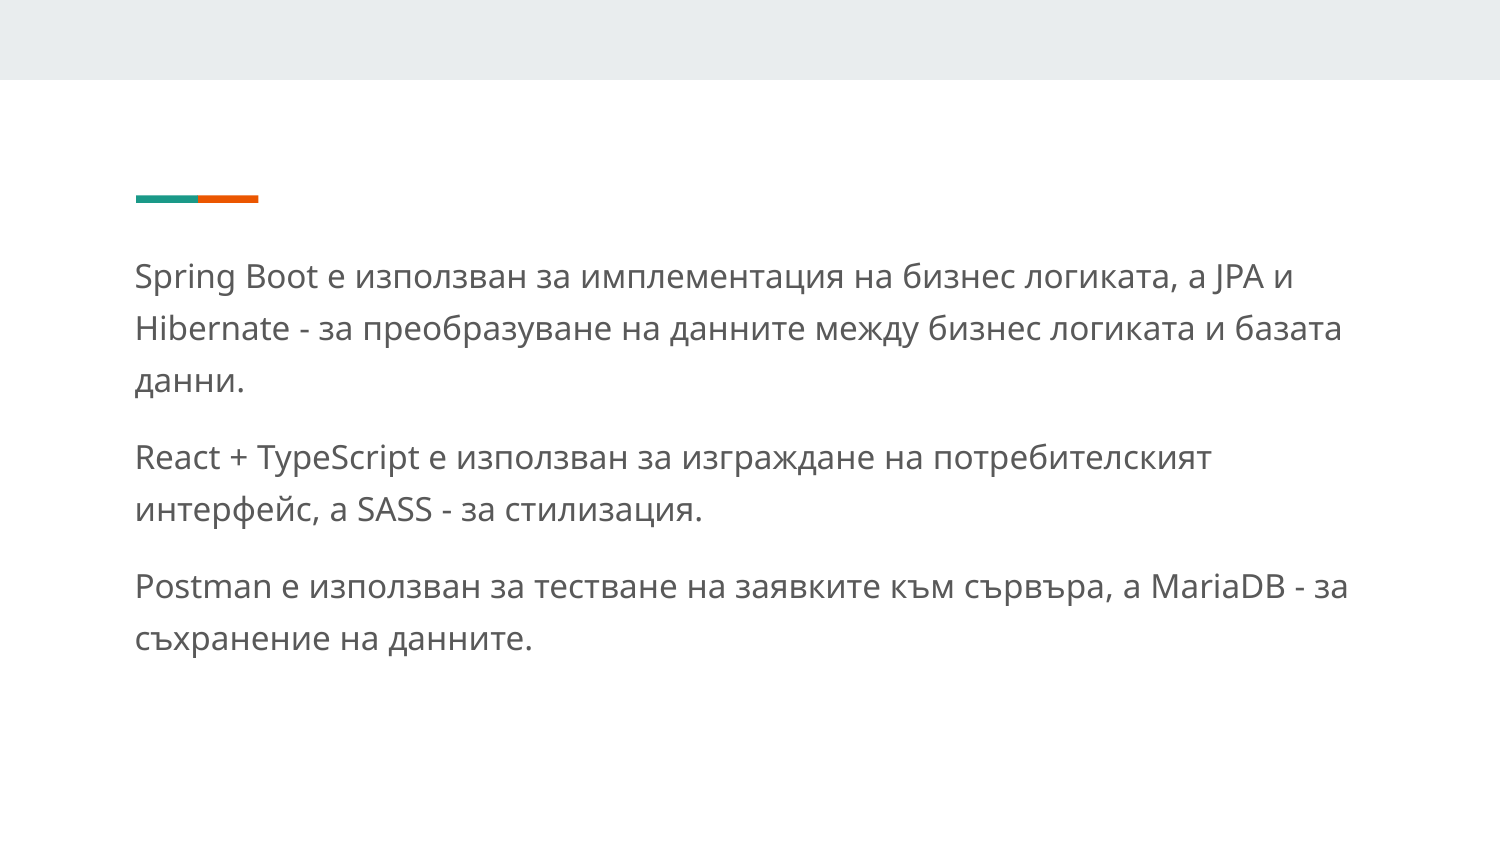

# Spring Boot е използван за имплементация на бизнес логиката, а JPA и Hibernate - за преобразуване на данните между бизнес логиката и базата данни.
React + TypeScript е използван за изграждане на потребителският интерфейс, а SASS - за стилизация.
Postman е използван за тестване на заявките към сървъра, а MariaDB - за съхранение на данните.